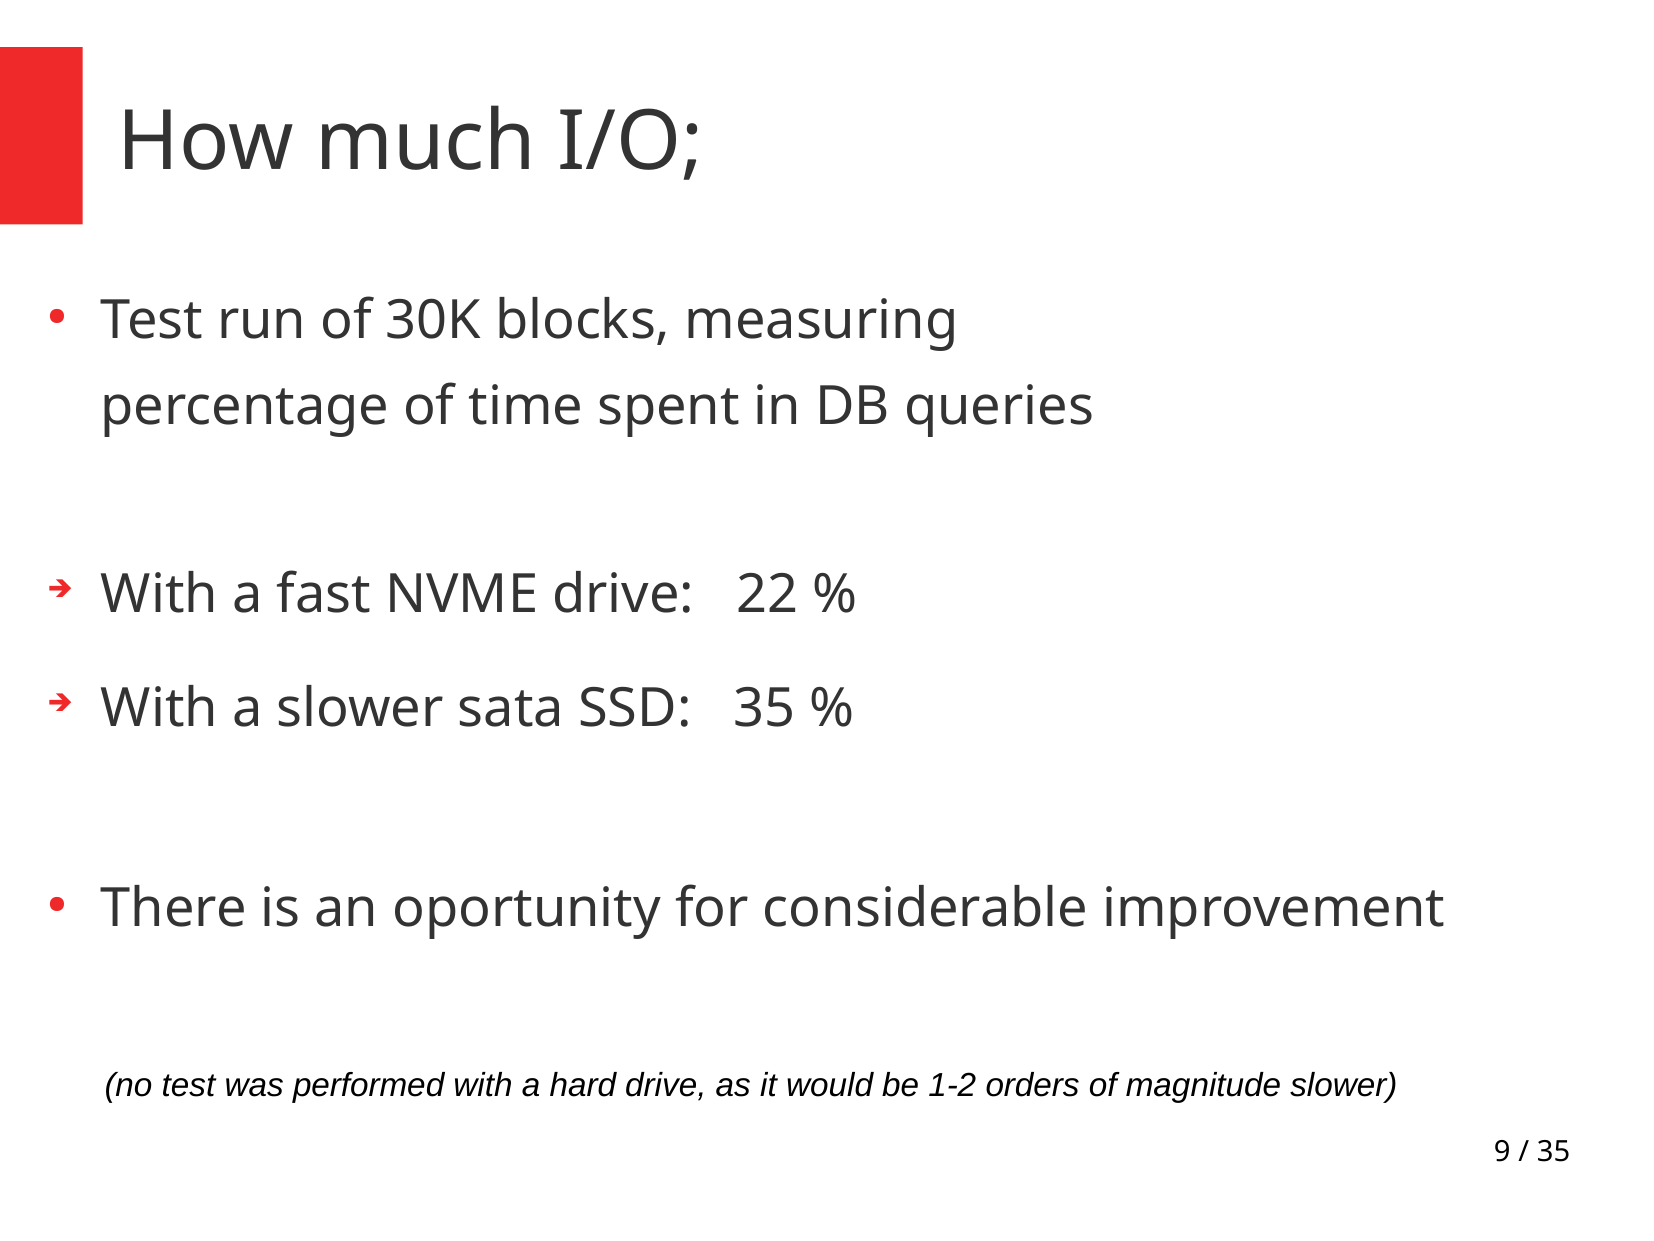

# How much I/O;
Test run of 30K blocks, measuring
percentage of time spent in DB queries
With a fast NVME drive: 22 %
With a slower sata SSD: 35 %
There is an oportunity for considerable improvement
(no test was performed with a hard drive, as it would be 1-2 orders of magnitude slower)
9